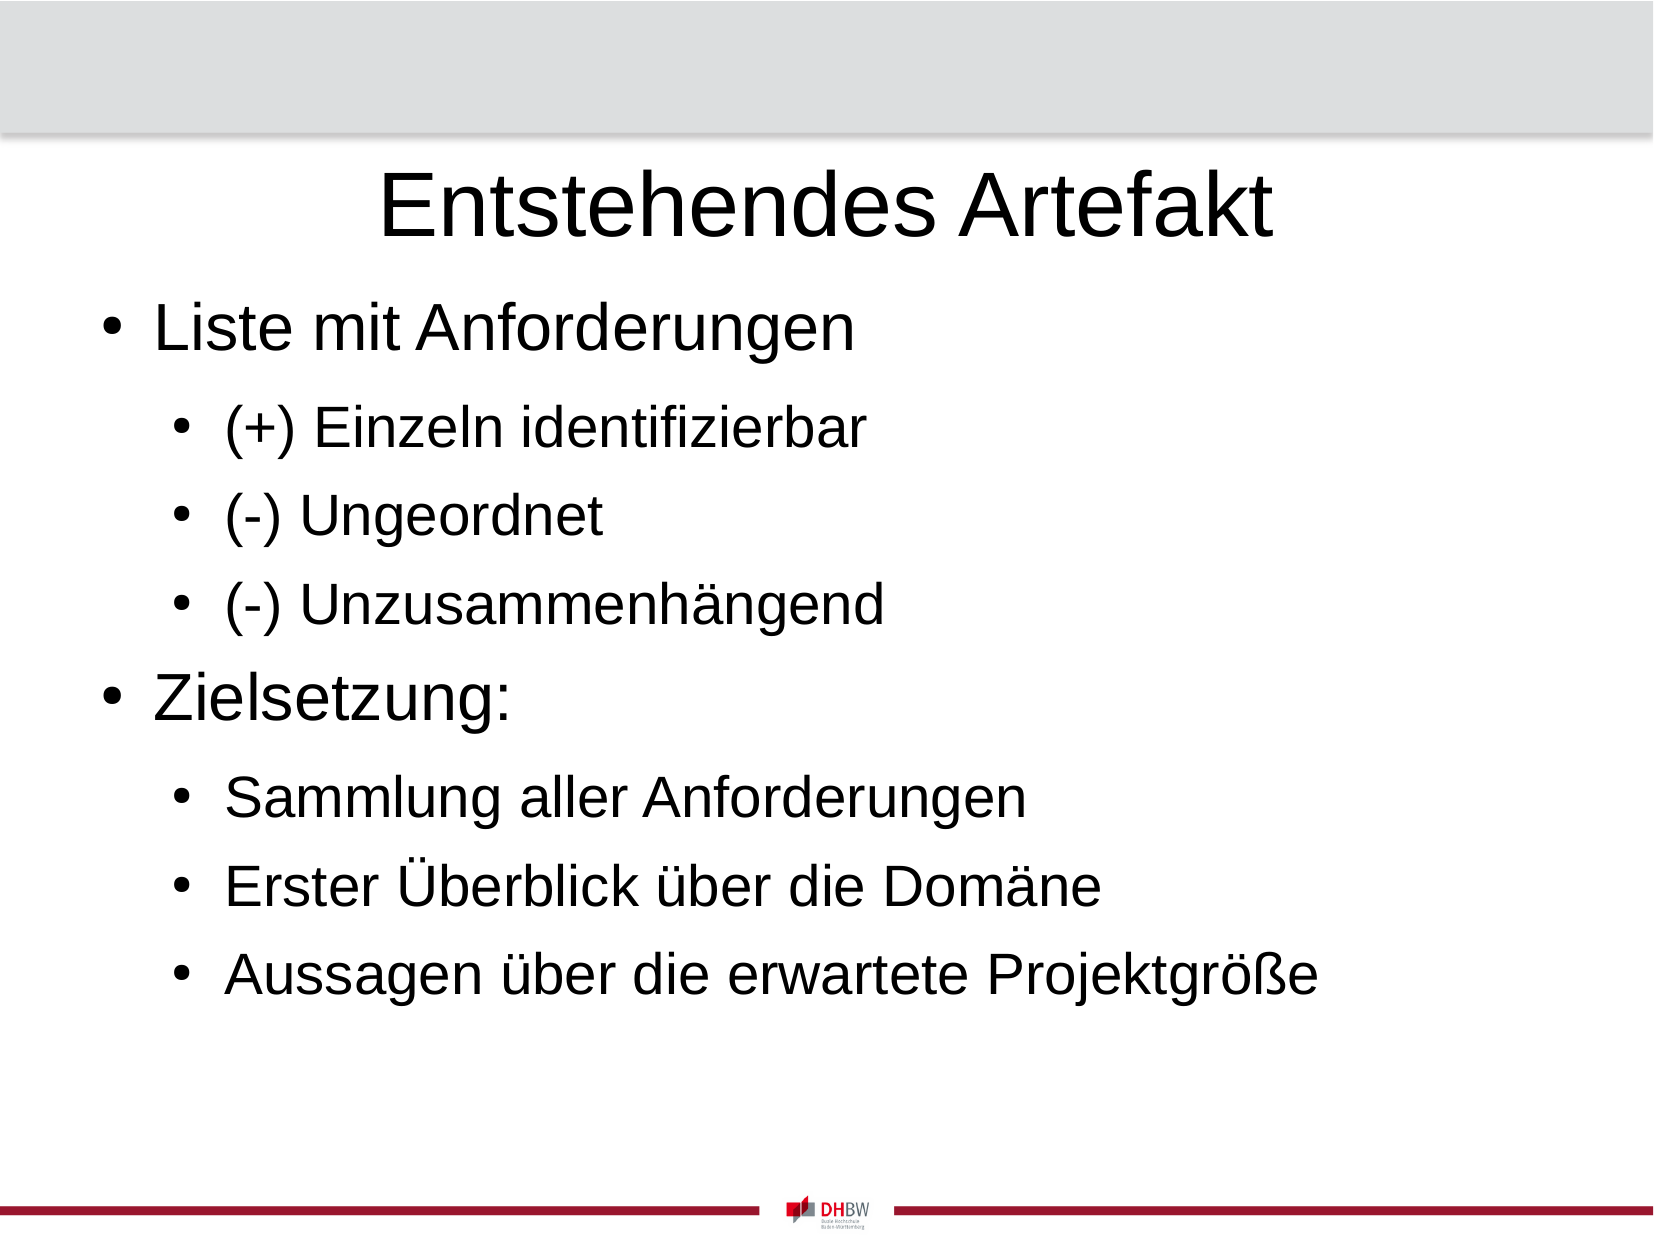

# Entstehendes Artefakt
Liste mit Anforderungen
(+) Einzeln identifizierbar
(-) Ungeordnet
(-) Unzusammenhängend
Zielsetzung:
Sammlung aller Anforderungen
Erster Überblick über die Domäne
Aussagen über die erwartete Projektgröße